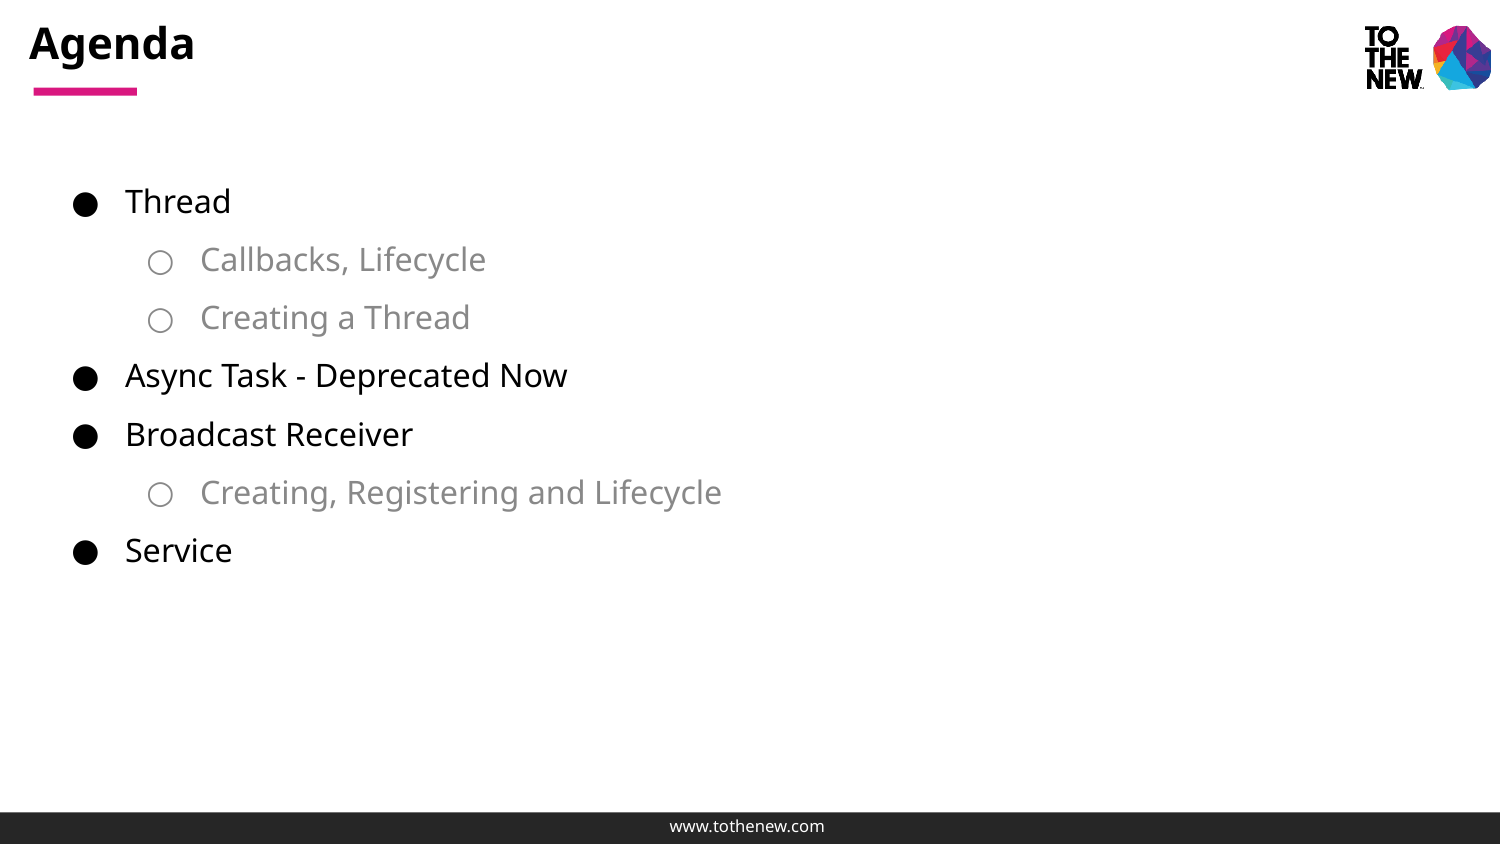

# Agenda
Thread
Callbacks, Lifecycle
Creating a Thread
Async Task - Deprecated Now
Broadcast Receiver
Creating, Registering and Lifecycle
Service